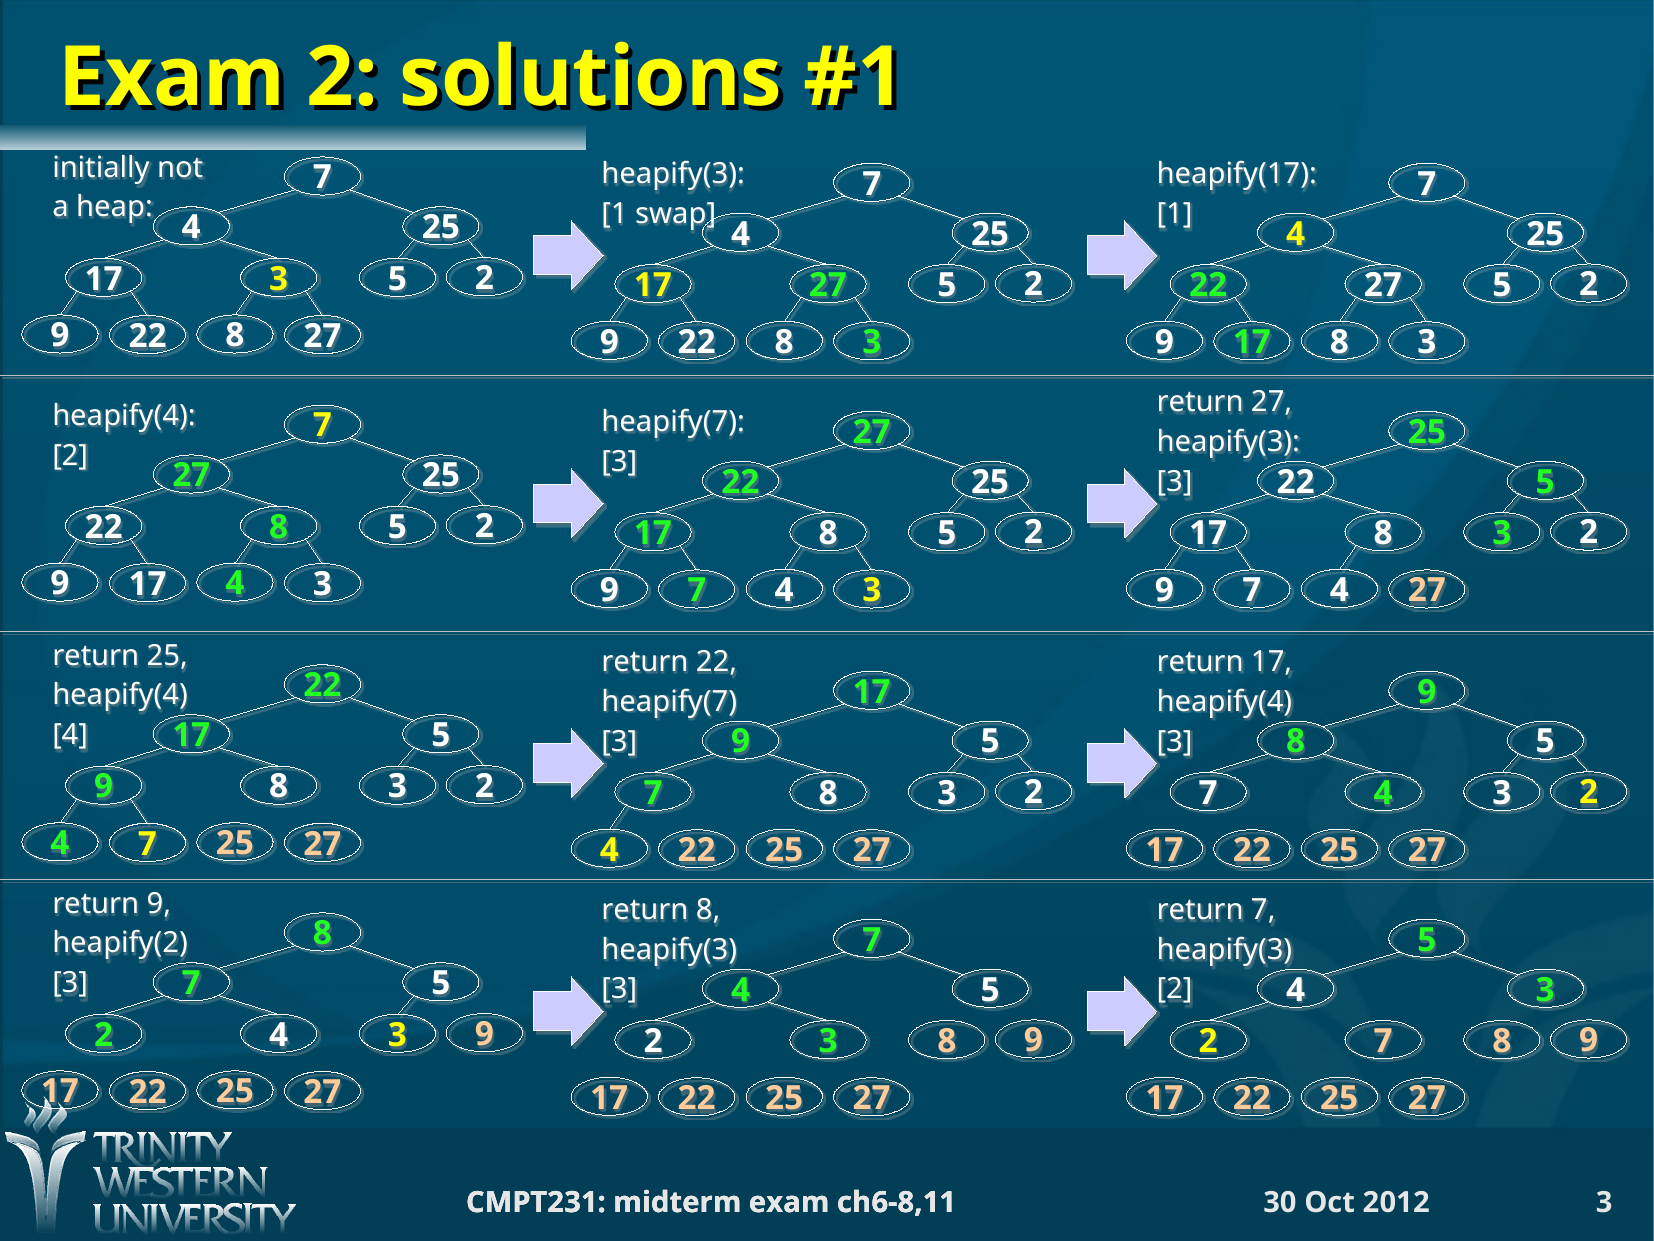

# Exam 2: solutions #1
initially not
a heap:
7
4
25
2
17
3
5
9
8
22
27
heapify(3):
[1 swap]
7
4
25
2
17
27
5
9
8
22
3
heapify(17):
[1]
7
4
25
2
22
27
5
9
8
17
3
return 27,
heapify(3):
[3]
25
22
5
2
17
8
3
9
4
7
27
heapify(4):
[2]
7
27
25
2
22
8
5
9
4
17
3
heapify(7):
[3]
27
22
25
2
17
8
5
9
4
7
3
return 25,
heapify(4)
[4]
22
17
5
2
9
8
3
4
25
7
27
return 22,
heapify(7)
[3]
17
9
5
2
7
8
3
4
25
22
27
return 17,
heapify(4)
[3]
9
8
5
2
7
4
3
17
25
22
27
return 9,
heapify(2)
[3]
8
7
5
9
2
4
3
17
25
22
27
return 8,
heapify(3)
[3]
7
4
5
9
2
3
8
17
25
22
27
return 7,
heapify(3)
[2]
5
4
3
9
2
7
8
17
25
22
27
CMPT231: midterm exam ch6-8,11
30 Oct 2012
3